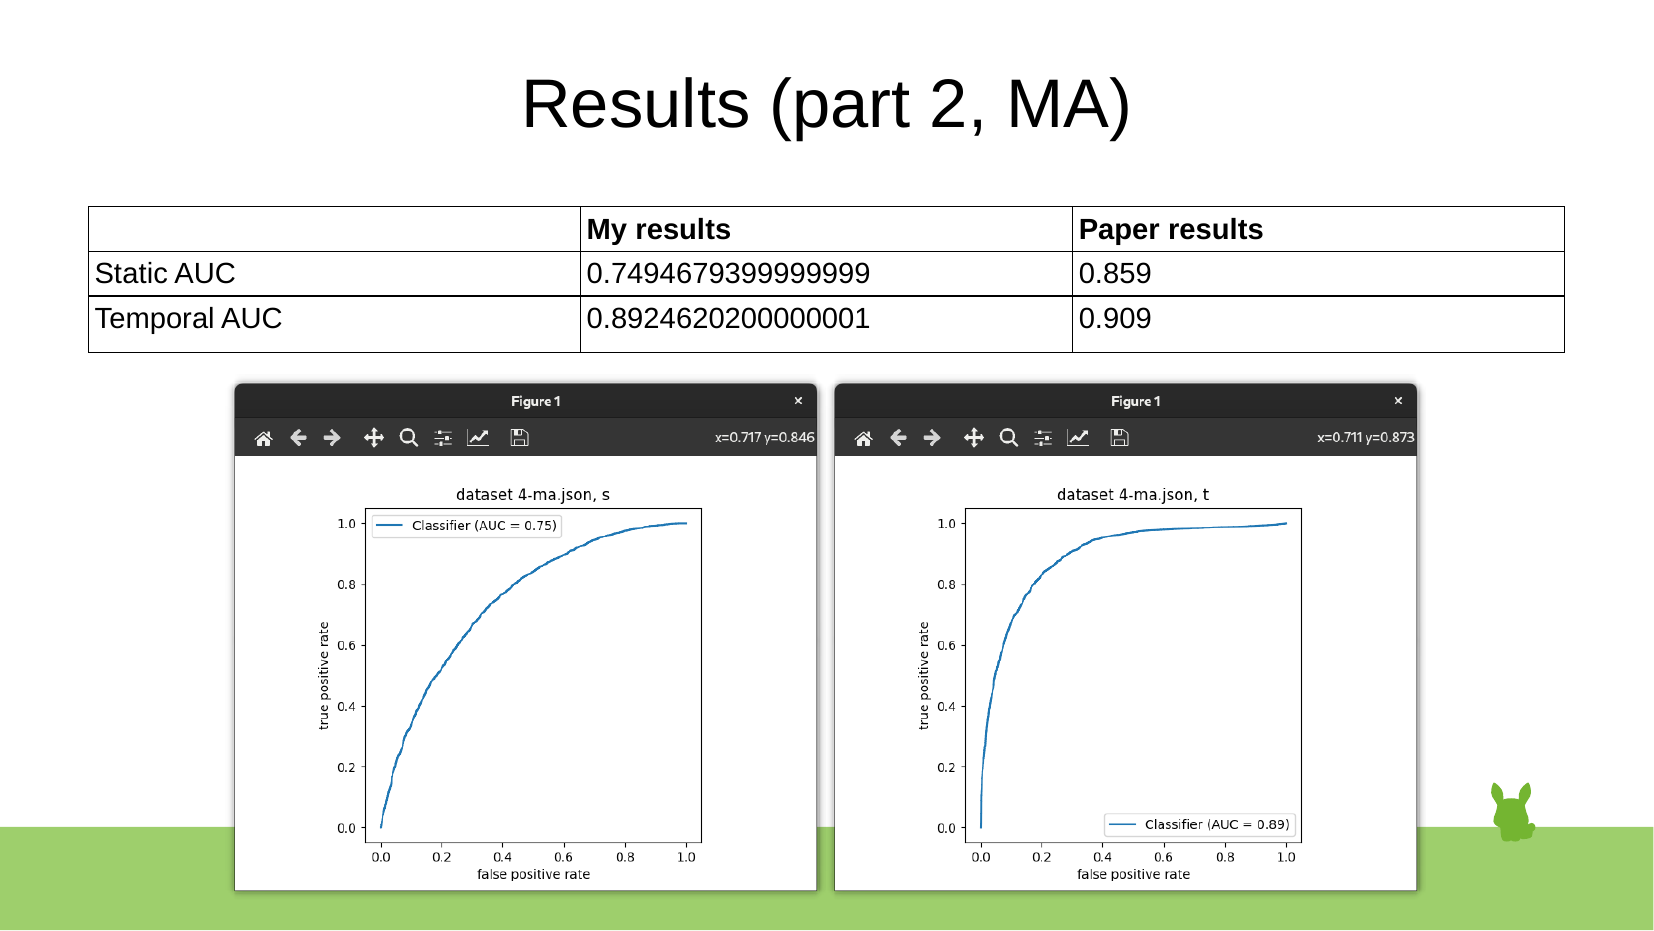

# Results (part 2, MA)
| | My results | Paper results |
| --- | --- | --- |
| Static AUC | 0.7494679399999999 | 0.859 |
| Temporal AUC | 0.8924620200000001 | 0.909 |